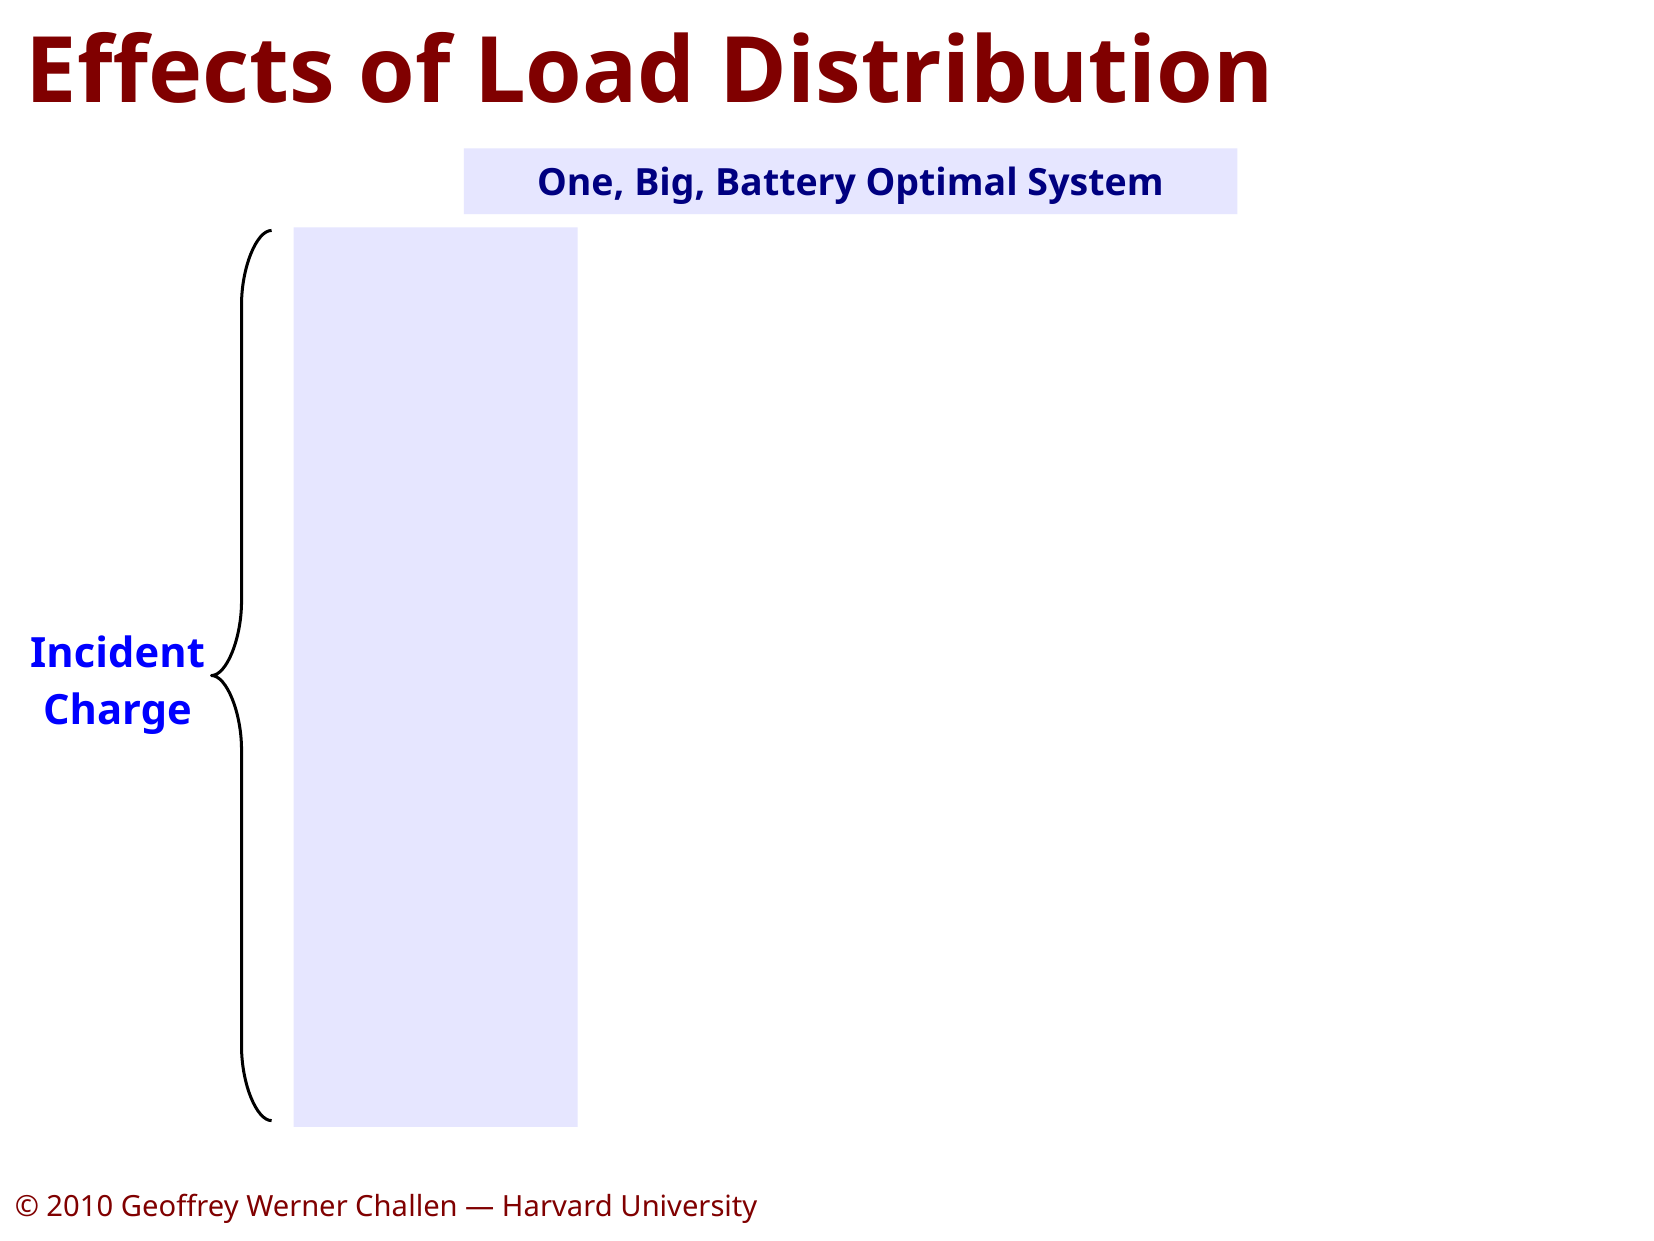

# Effects of Load Distribution
One, Big, Battery Optimal System
Incident
Charge